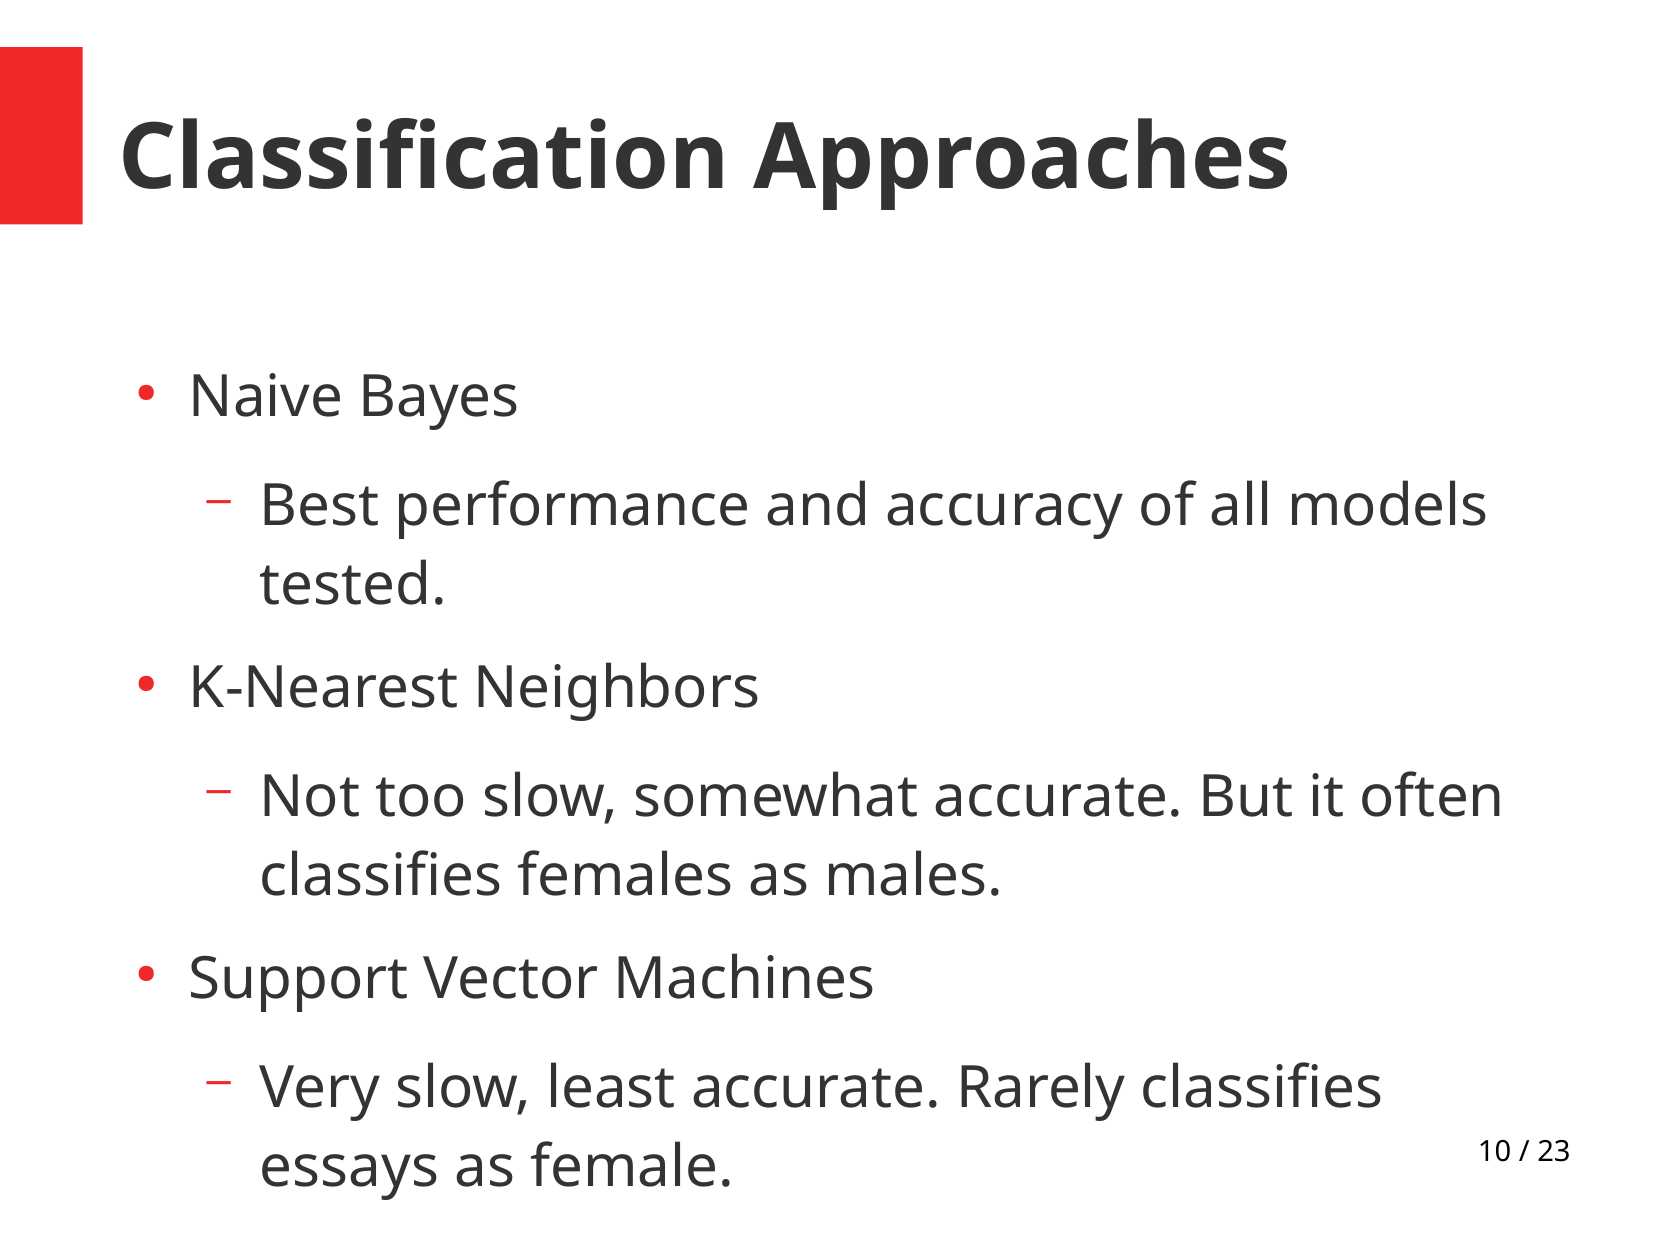

# Classification Approaches
Naive Bayes
Best performance and accuracy of all models tested.
K-Nearest Neighbors
Not too slow, somewhat accurate. But it often classifies females as males.
Support Vector Machines
Very slow, least accurate. Rarely classifies essays as female.
10